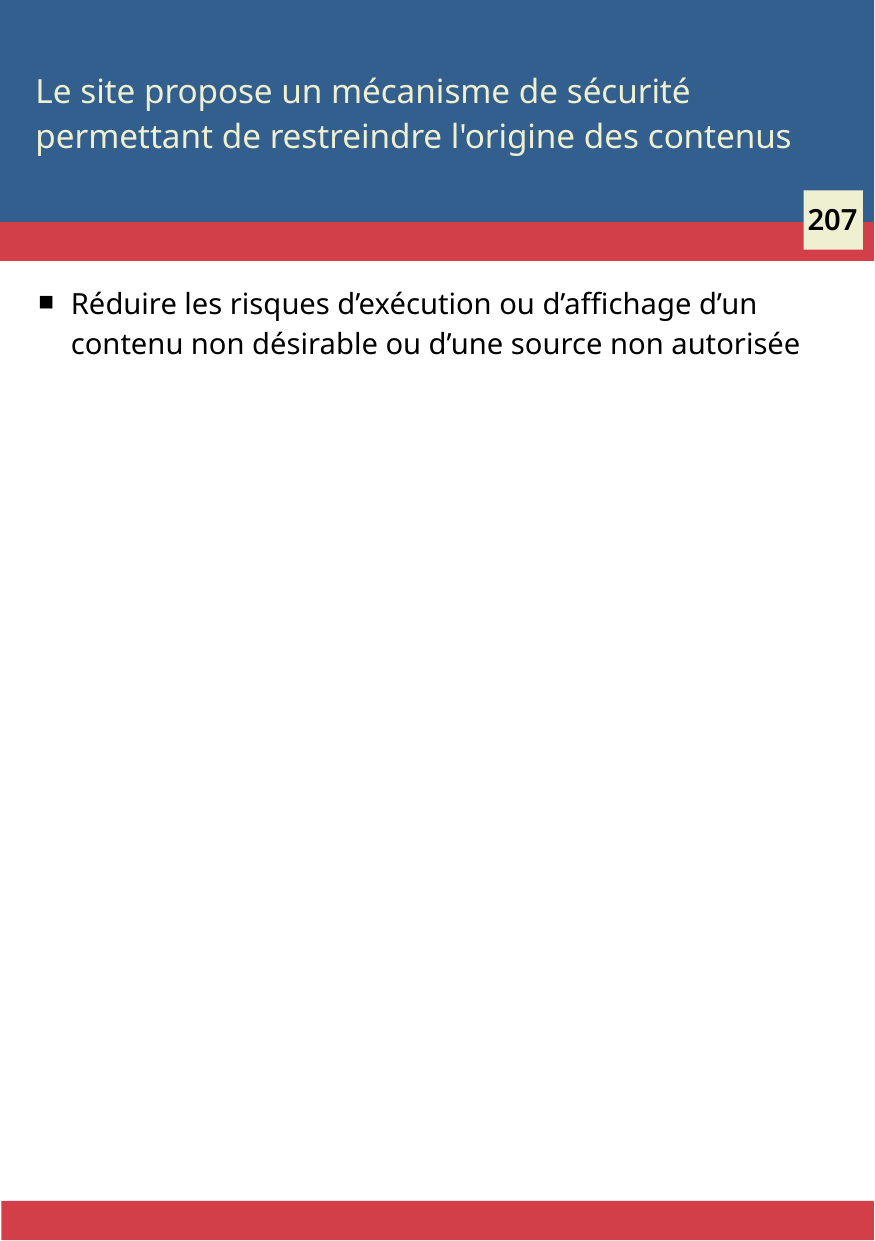

# Le site propose un mécanisme de sécurité permettant de restreindre l'origine des contenus
207
Réduire les risques d’exécution ou d’affichage d’un contenu non désirable ou d’une source non autorisée